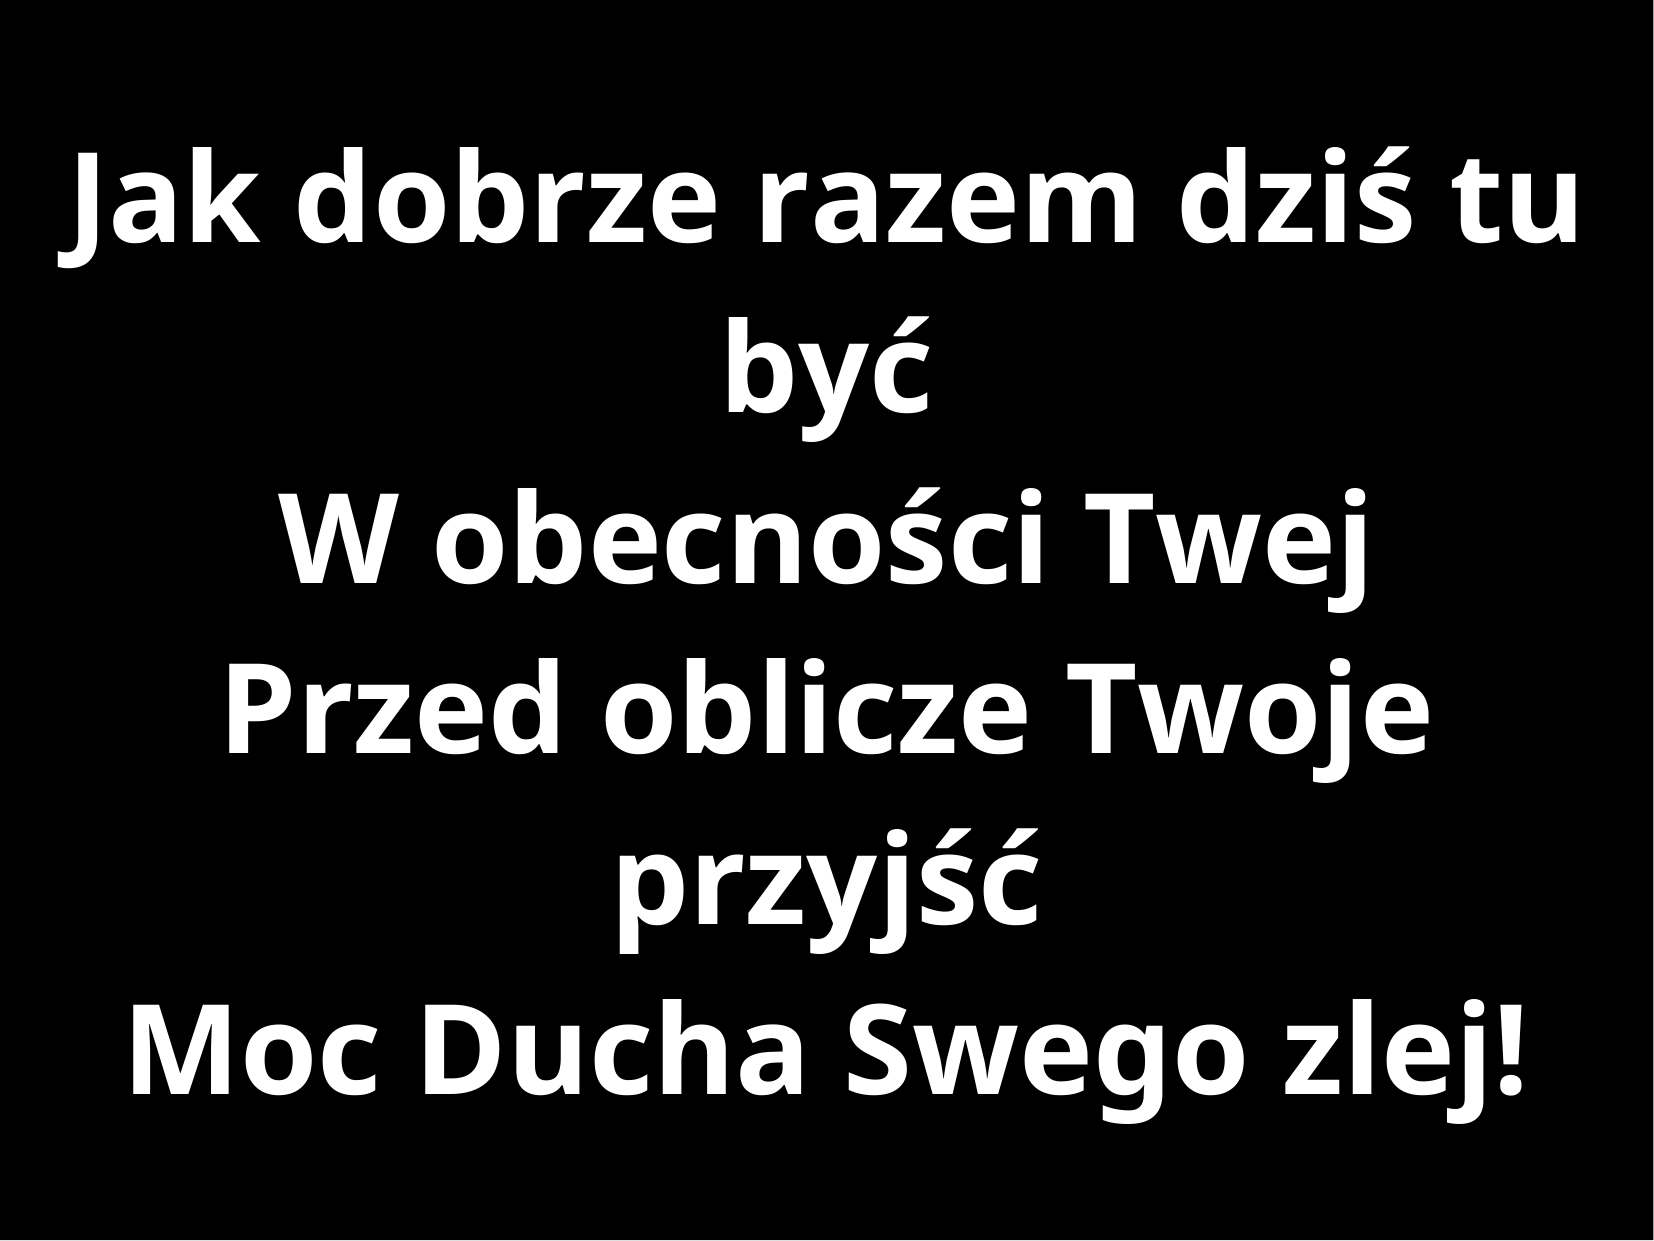

# Jak dobrze razem dziś tu być W obecności Twej Przed oblicze Twoje przyjść Moc Ducha Swego zlej!